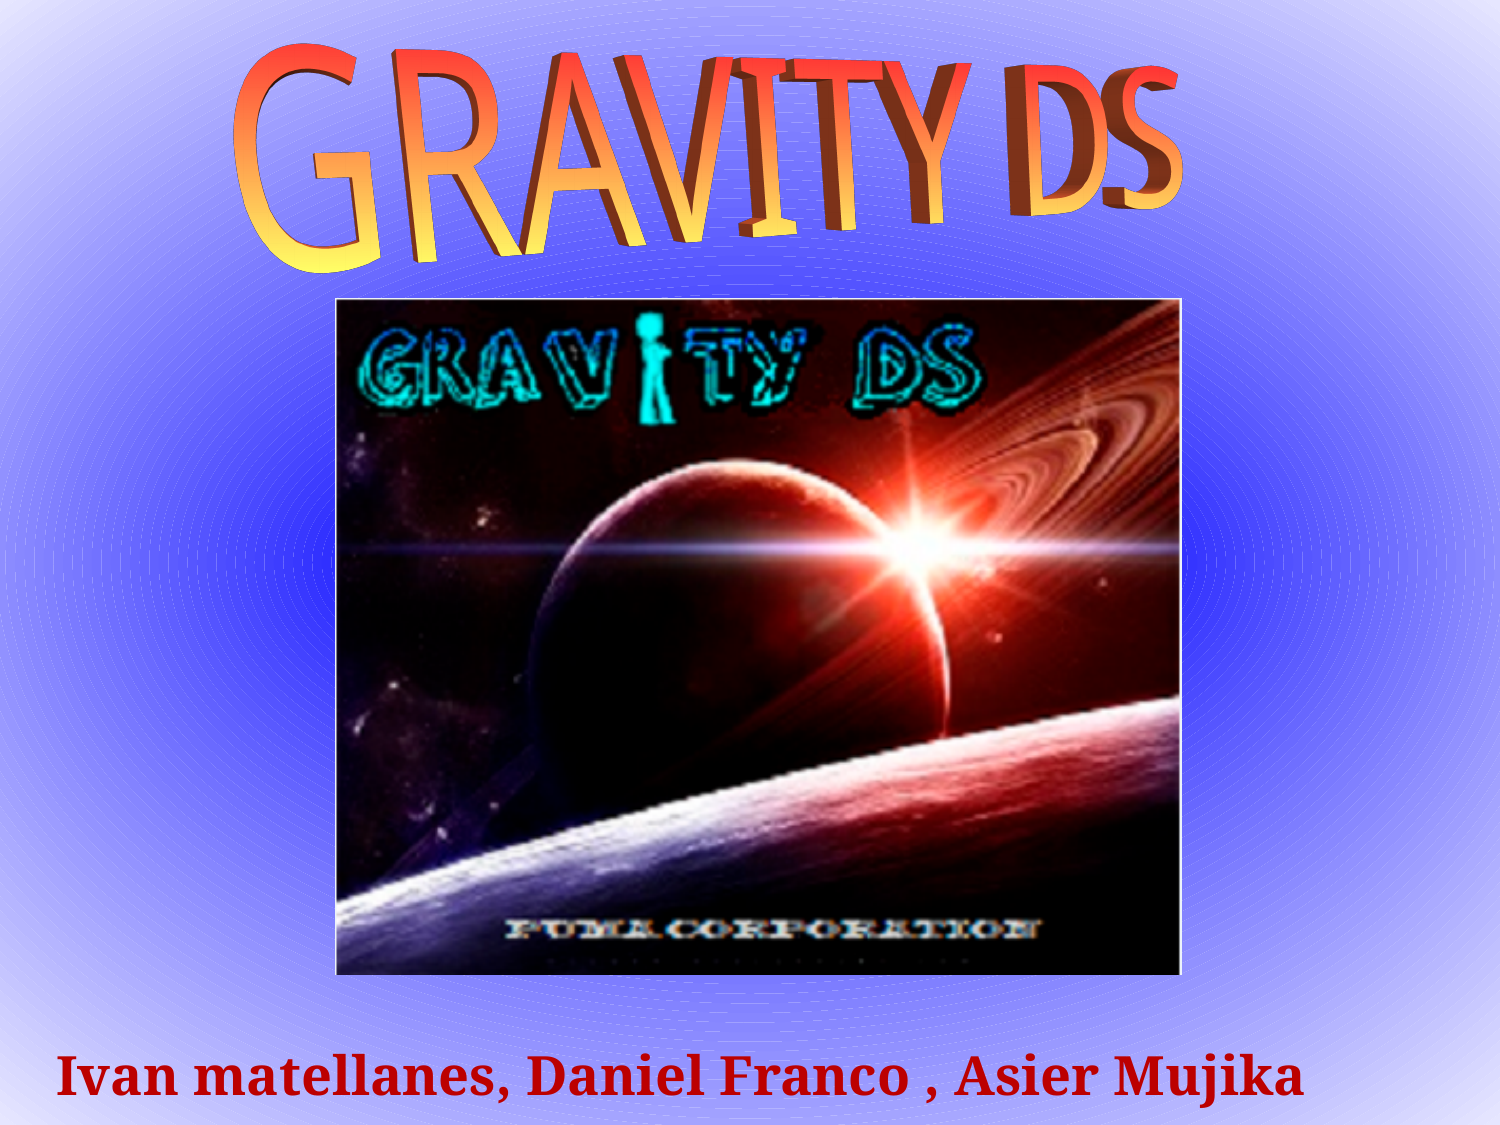

GRAVITY DS
Ivan matellanes, Daniel Franco , Asier Mujika